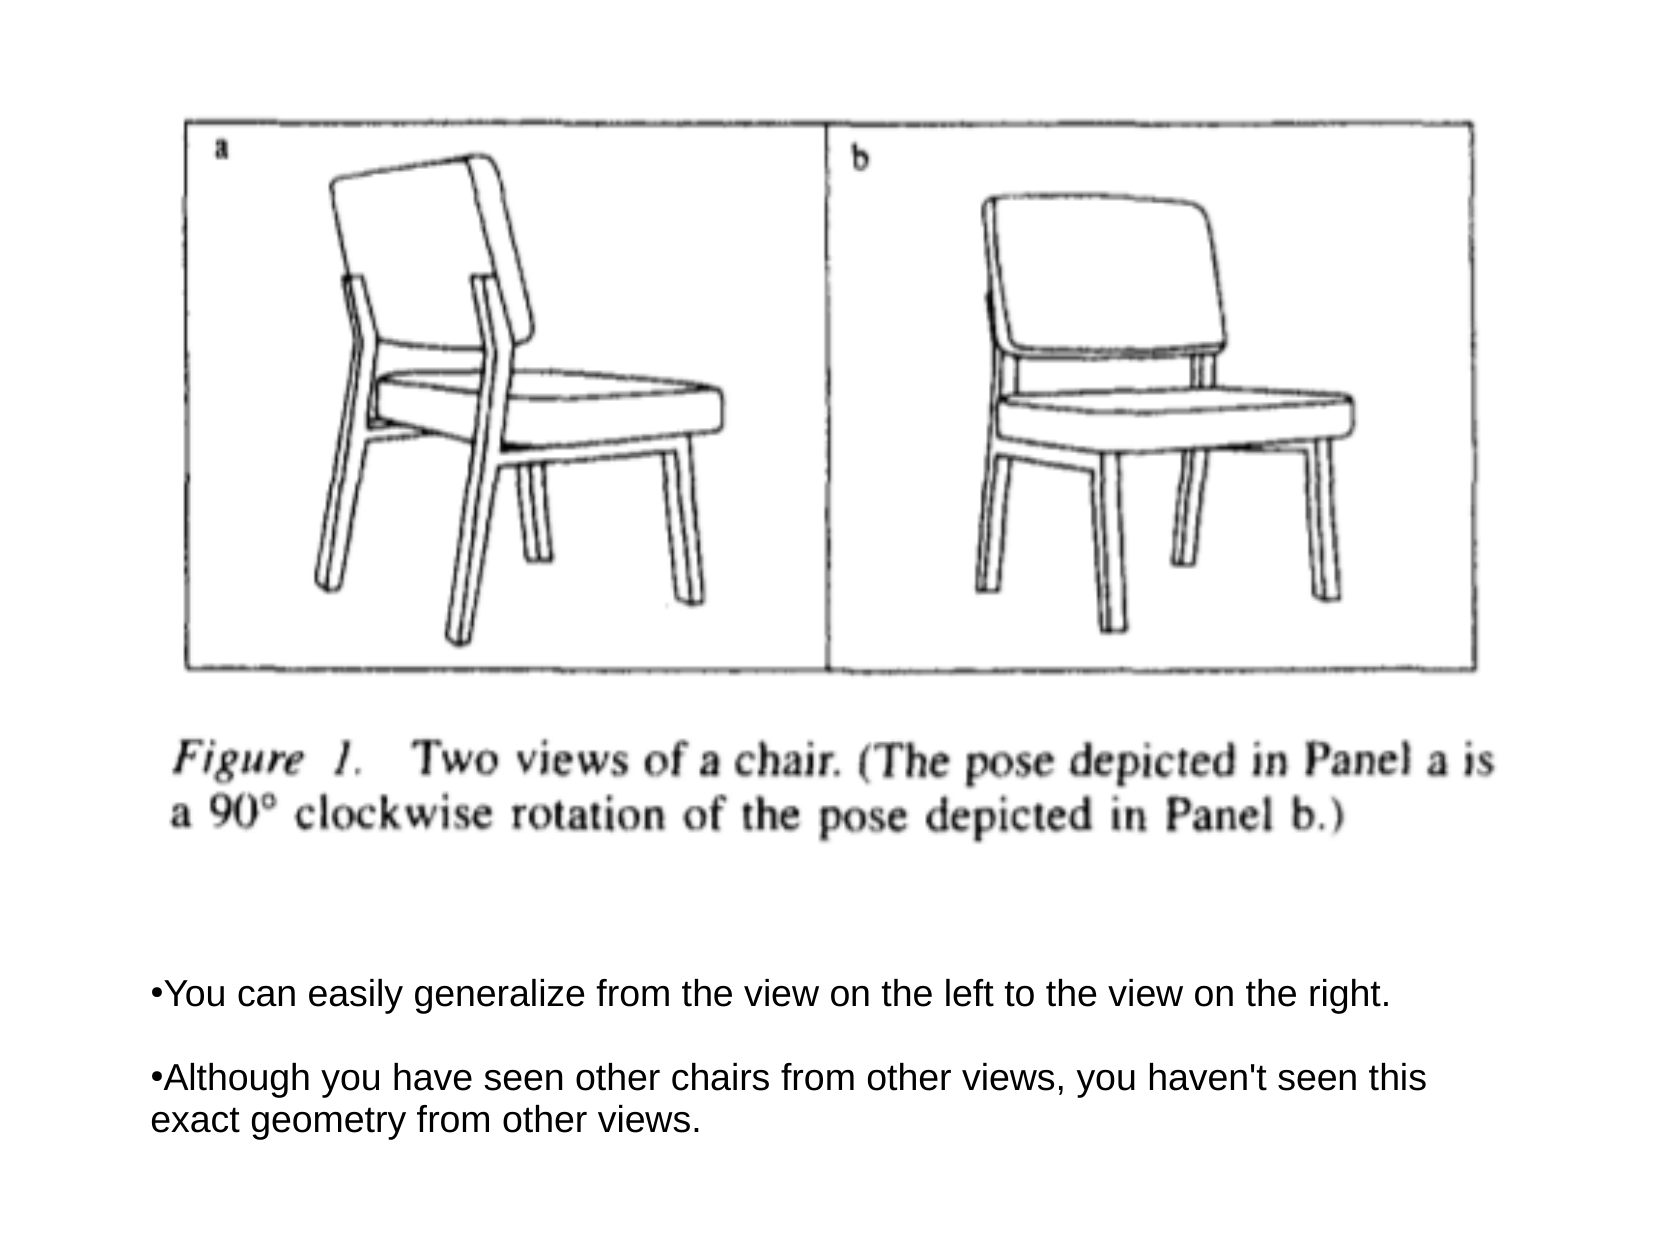

You can easily generalize from the view on the left to the view on the right.
Although you have seen other chairs from other views, you haven't seen this exact geometry from other views.